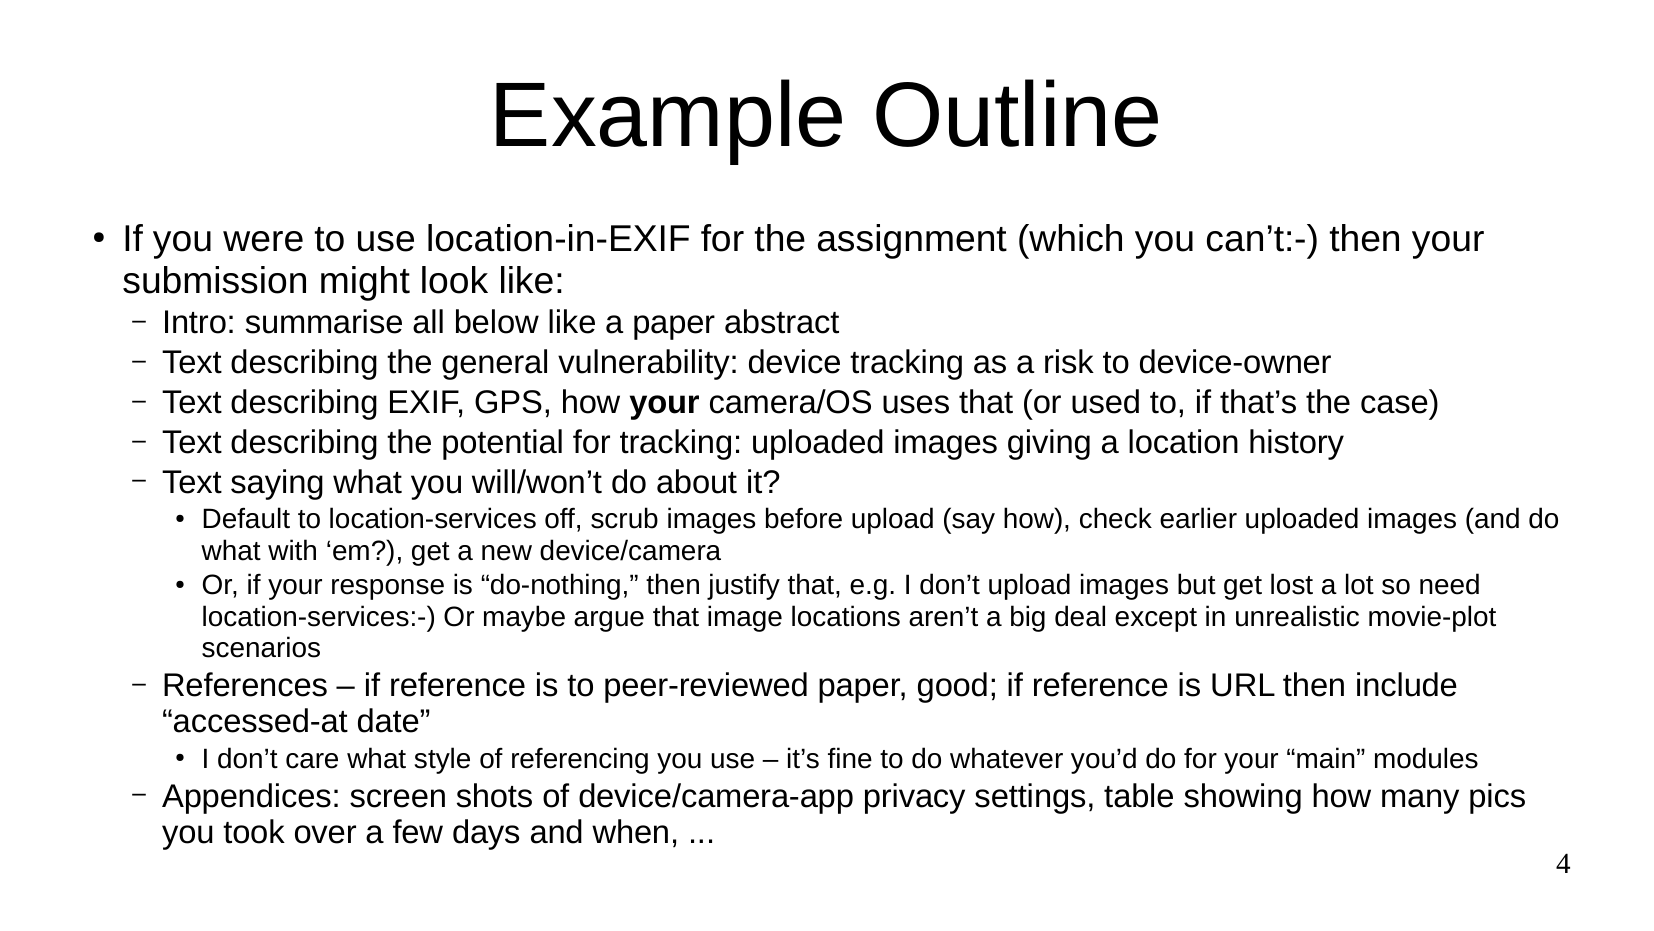

# Example Outline
If you were to use location-in-EXIF for the assignment (which you can’t:-) then your submission might look like:
Intro: summarise all below like a paper abstract
Text describing the general vulnerability: device tracking as a risk to device-owner
Text describing EXIF, GPS, how your camera/OS uses that (or used to, if that’s the case)
Text describing the potential for tracking: uploaded images giving a location history
Text saying what you will/won’t do about it?
Default to location-services off, scrub images before upload (say how), check earlier uploaded images (and do what with ‘em?), get a new device/camera
Or, if your response is “do-nothing,” then justify that, e.g. I don’t upload images but get lost a lot so need location-services:-) Or maybe argue that image locations aren’t a big deal except in unrealistic movie-plot scenarios
References – if reference is to peer-reviewed paper, good; if reference is URL then include “accessed-at date”
I don’t care what style of referencing you use – it’s fine to do whatever you’d do for your “main” modules
Appendices: screen shots of device/camera-app privacy settings, table showing how many pics you took over a few days and when, ...
4